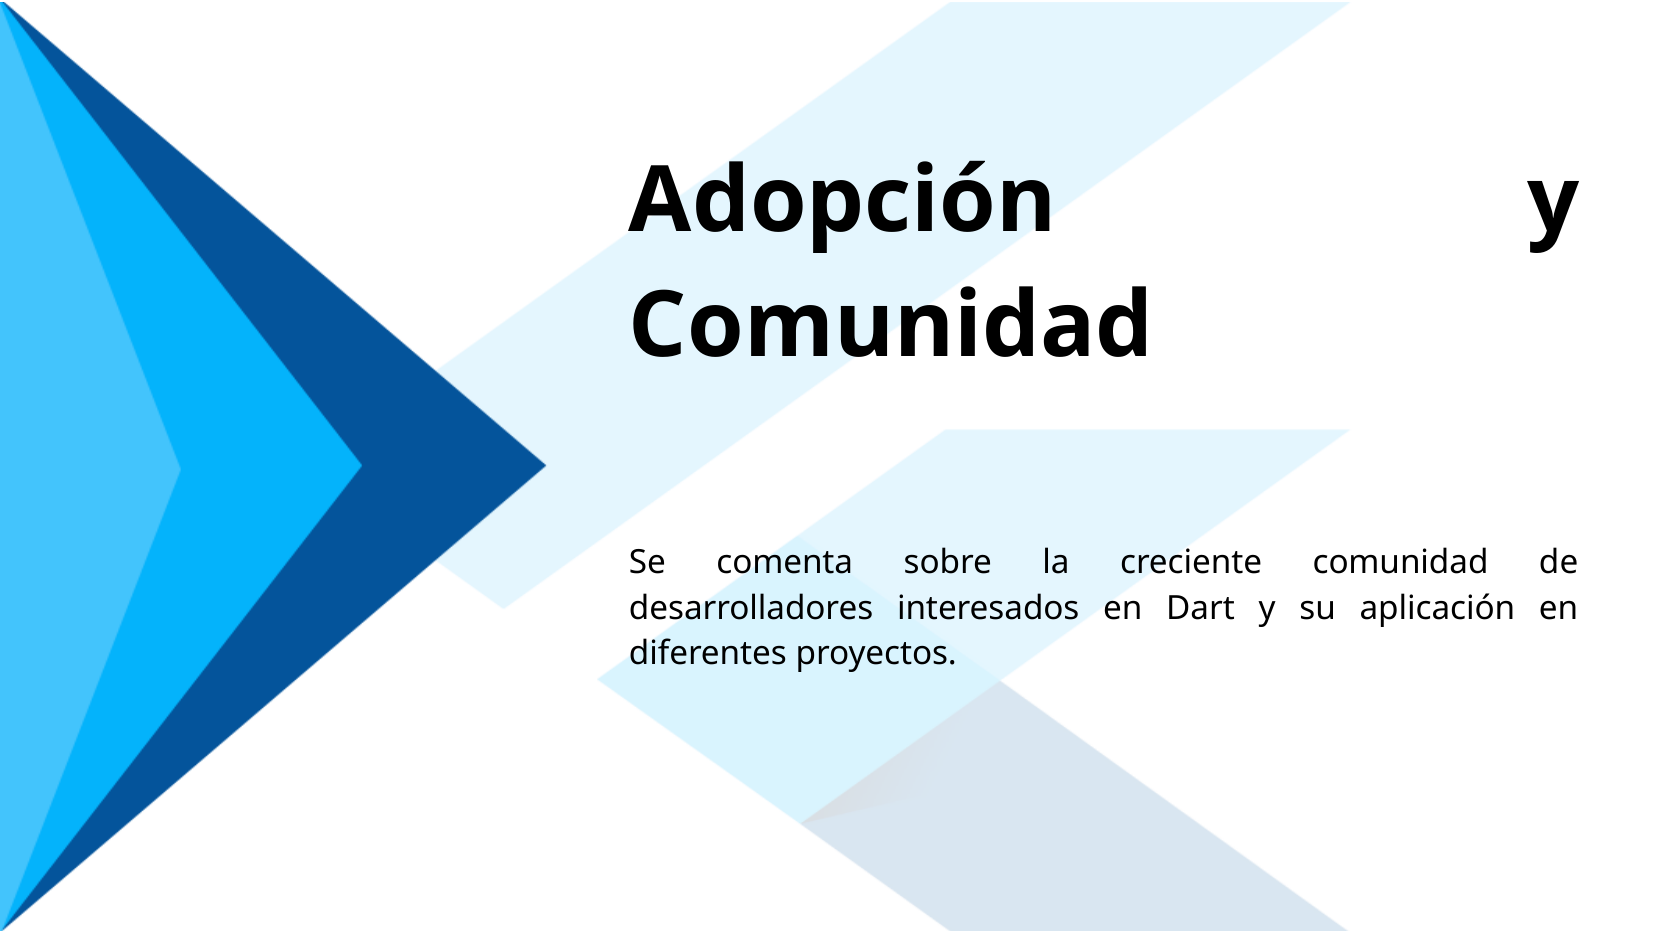

Adopción y Comunidad
Se comenta sobre la creciente comunidad de desarrolladores interesados en Dart y su aplicación en diferentes proyectos.